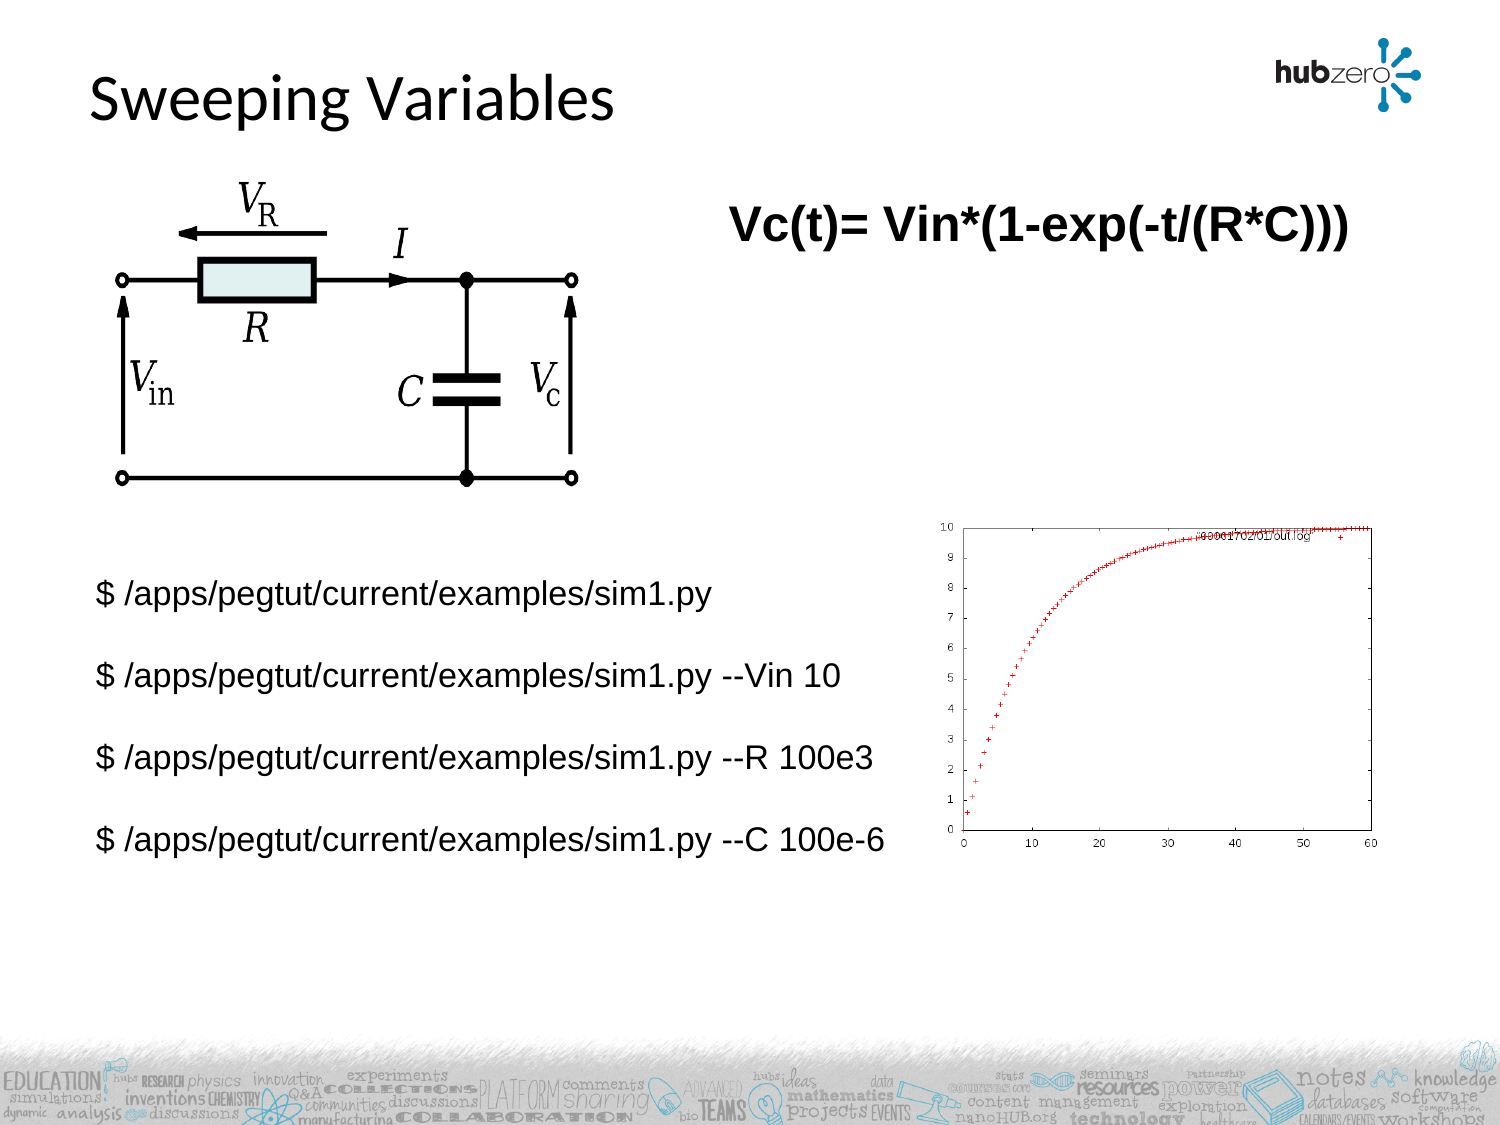

# Sweeping Variables
Vc(t)= Vin*(1-exp(-t/(R*C)))
$ /apps/pegtut/current/examples/sim1.py
$ /apps/pegtut/current/examples/sim1.py --Vin 10
$ /apps/pegtut/current/examples/sim1.py --R 100e3
$ /apps/pegtut/current/examples/sim1.py --C 100e-6